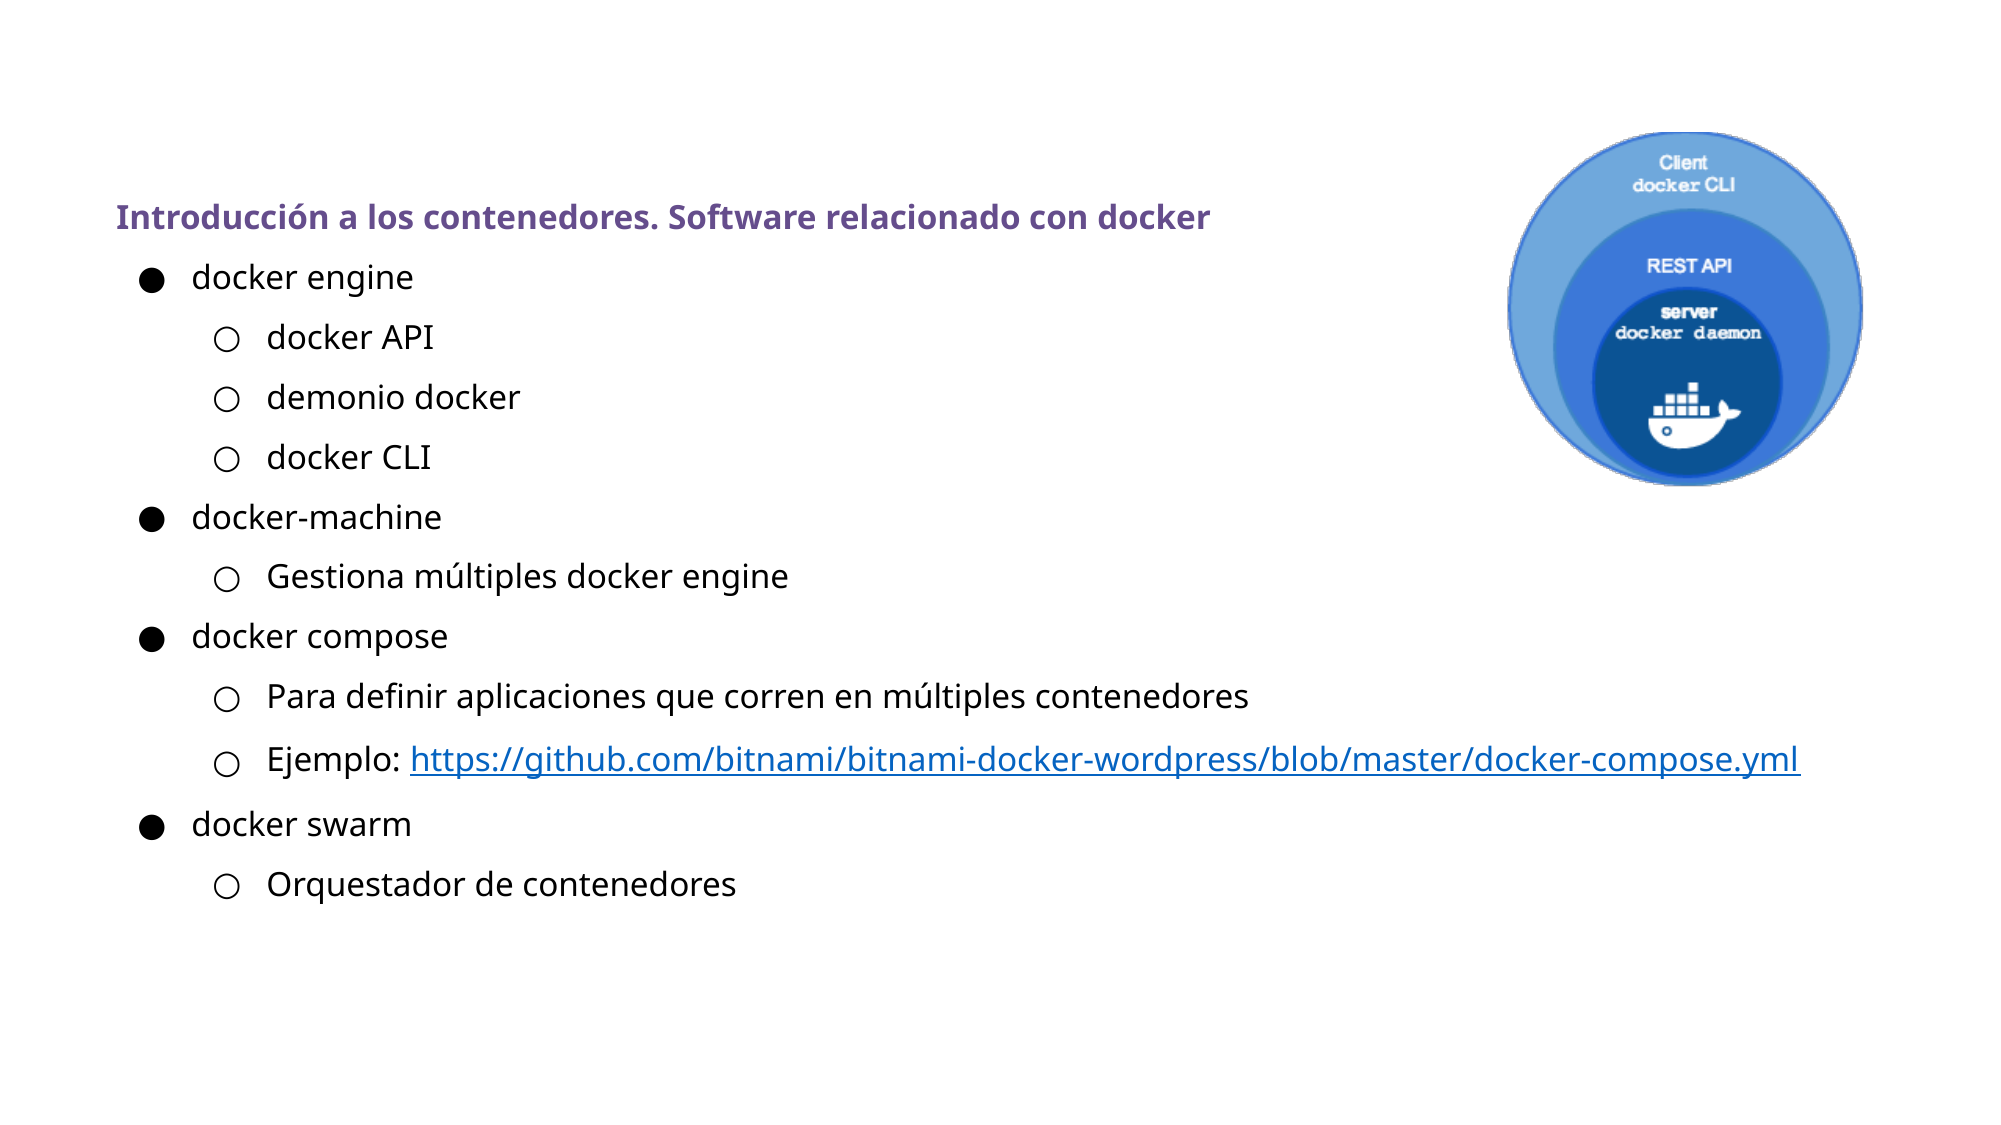

Introducción a los contenedores. Software relacionado con docker
docker engine
docker API
demonio docker
docker CLI
docker-machine
Gestiona múltiples docker engine
docker compose
Para definir aplicaciones que corren en múltiples contenedores
Ejemplo: https://github.com/bitnami/bitnami-docker-wordpress/blob/master/docker-compose.yml
docker swarm
Orquestador de contenedores